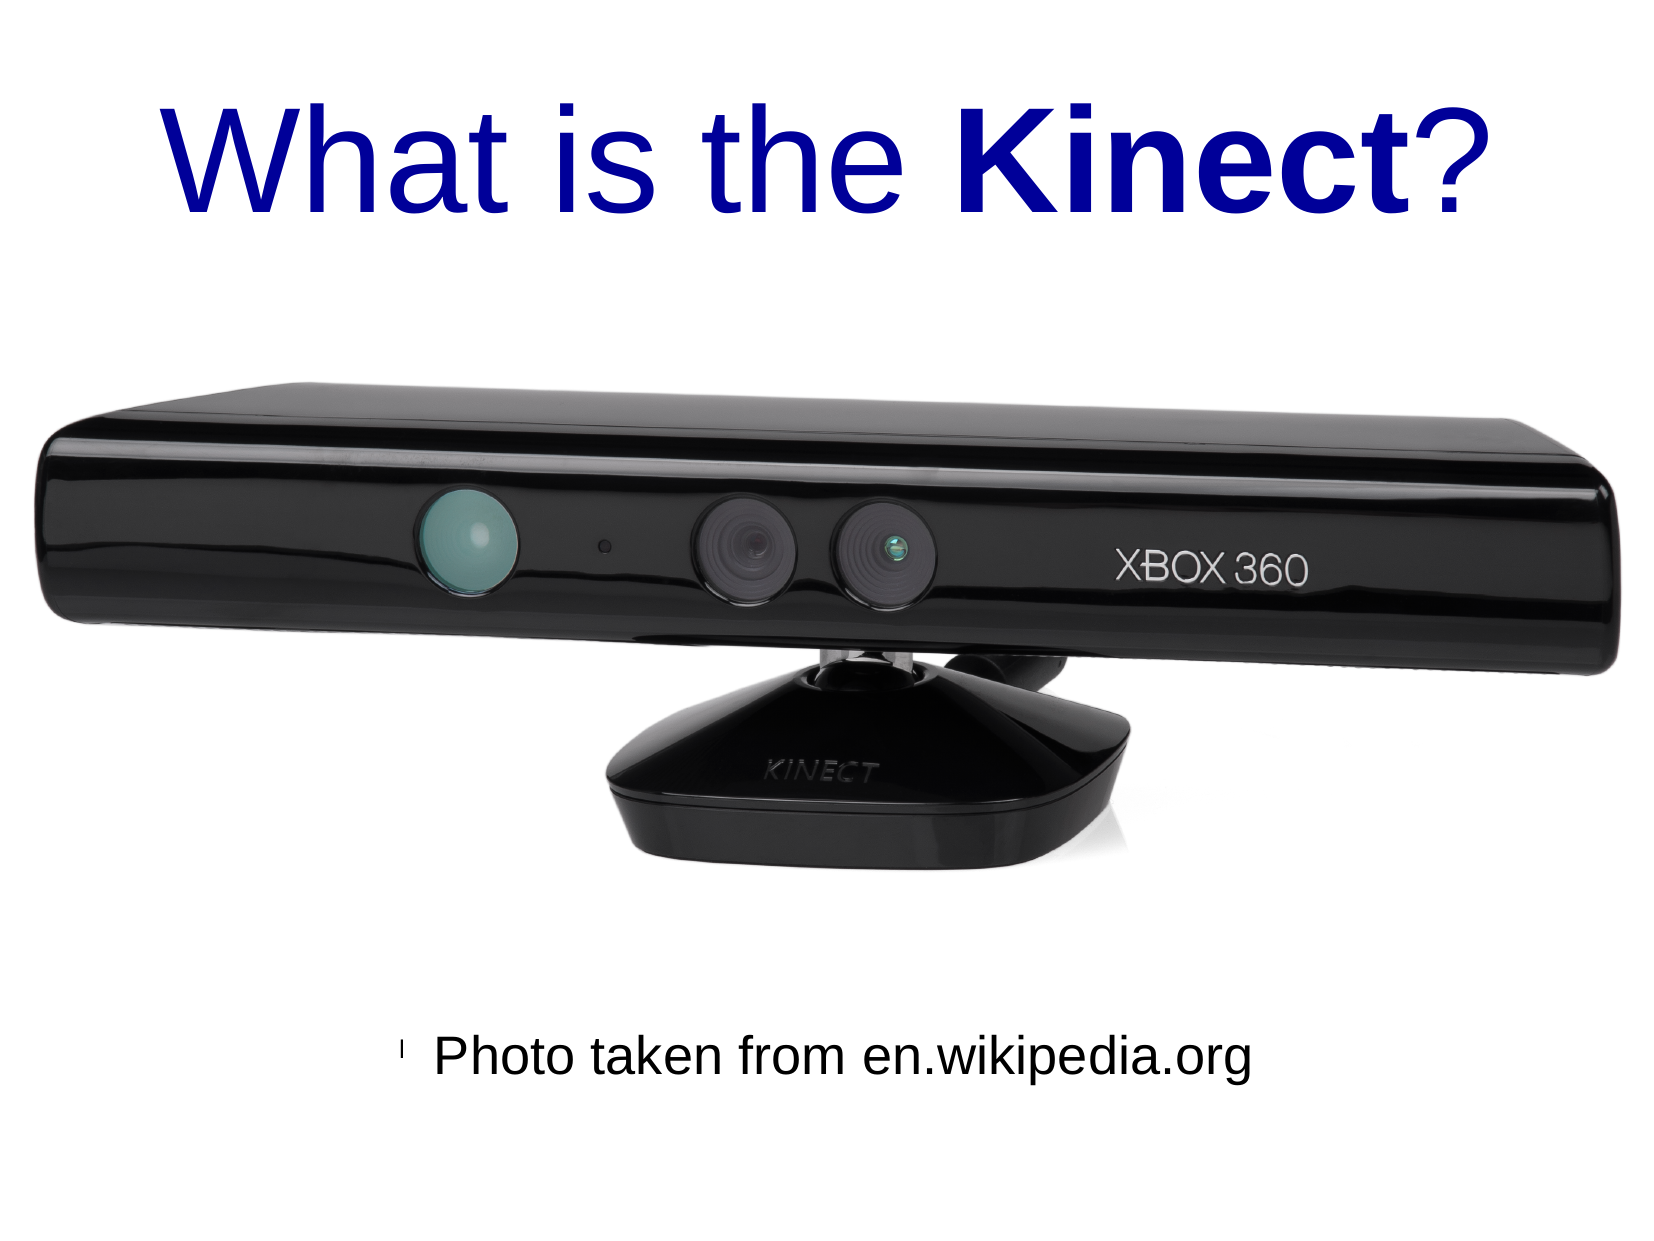

What is the Kinect?
Photo taken from en.wikipedia.org